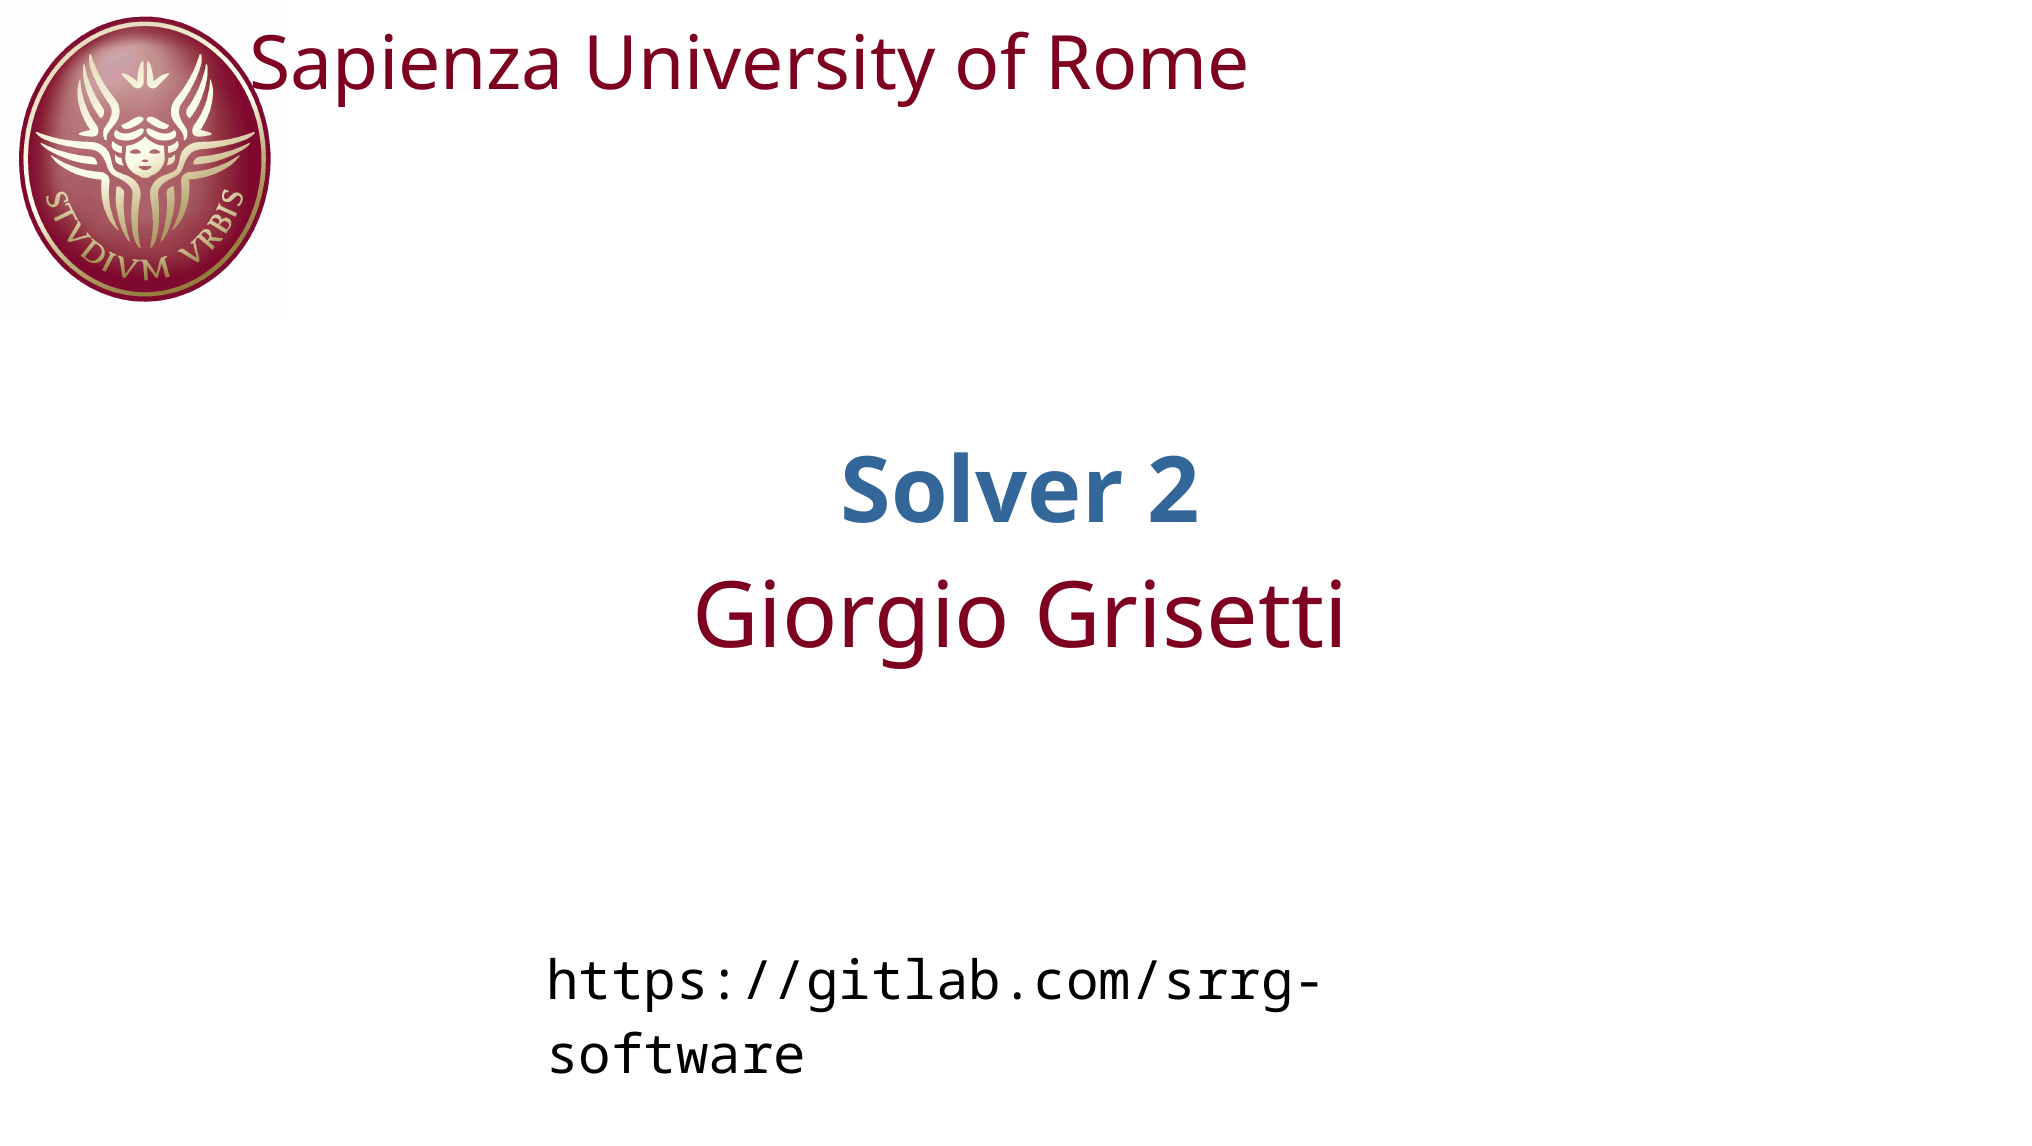

Sapienza University of Rome
# Solver 2 Giorgio Grisetti
https://gitlab.com/srrg-software